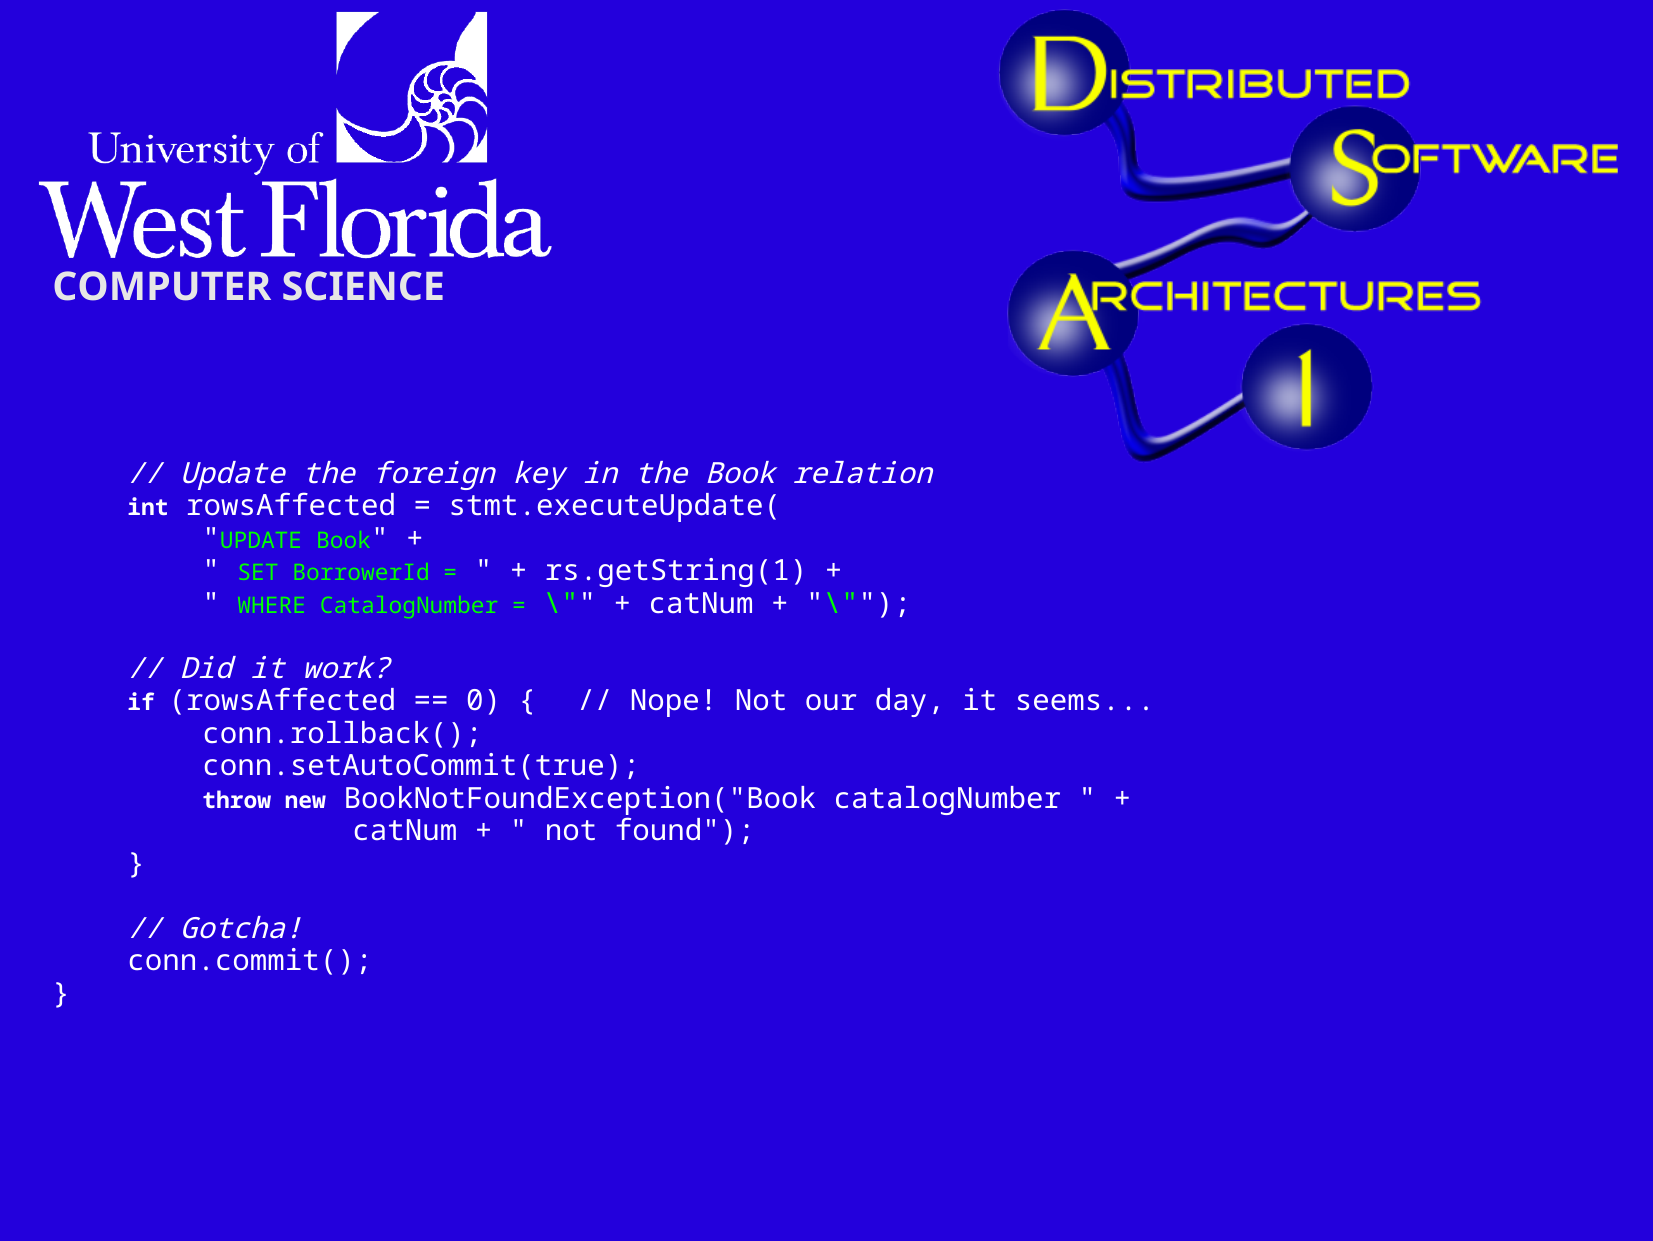

COMPUTER SCIENCE
	// Update the foreign key in the Book relation
	int rowsAffected = stmt.executeUpdate(
		"UPDATE Book" +
		" SET BorrowerId = " + rs.getString(1) +
		" WHERE CatalogNumber = \"" + catNum + "\"");
	// Did it work?
	if (rowsAffected == 0) {	// Nope! Not our day, it seems...
		conn.rollback();
		conn.setAutoCommit(true);
		throw new BookNotFoundException("Book catalogNumber " +
				catNum + " not found");
	}
	// Gotcha!
	conn.commit();
}